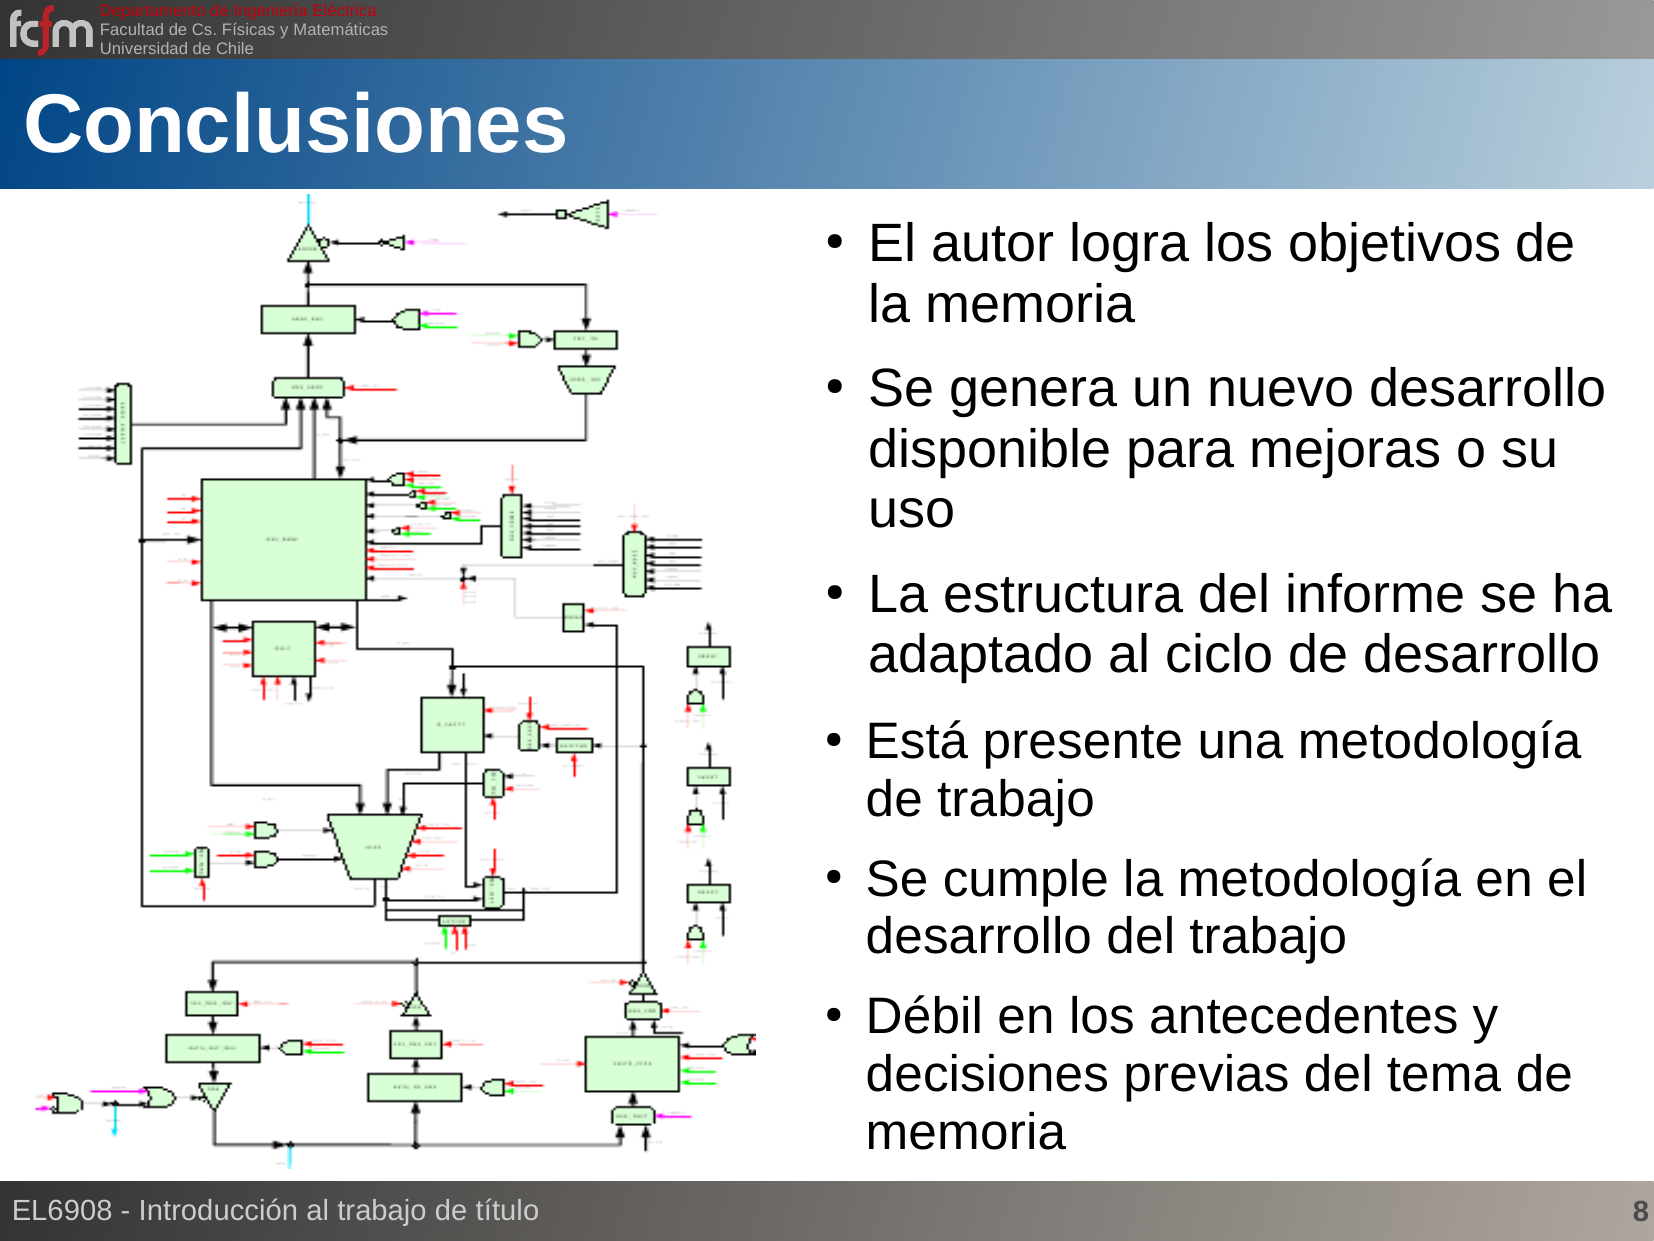

# Conclusiones
El autor logra los objetivos de la memoria
Se genera un nuevo desarrollo disponible para mejoras o su uso
La estructura del informe se ha adaptado al ciclo de desarrollo
Está presente una metodología de trabajo
Se cumple la metodología en el desarrollo del trabajo
Débil en los antecedentes y decisiones previas del tema de memoria
EL6908 - Introducción al trabajo de título
8